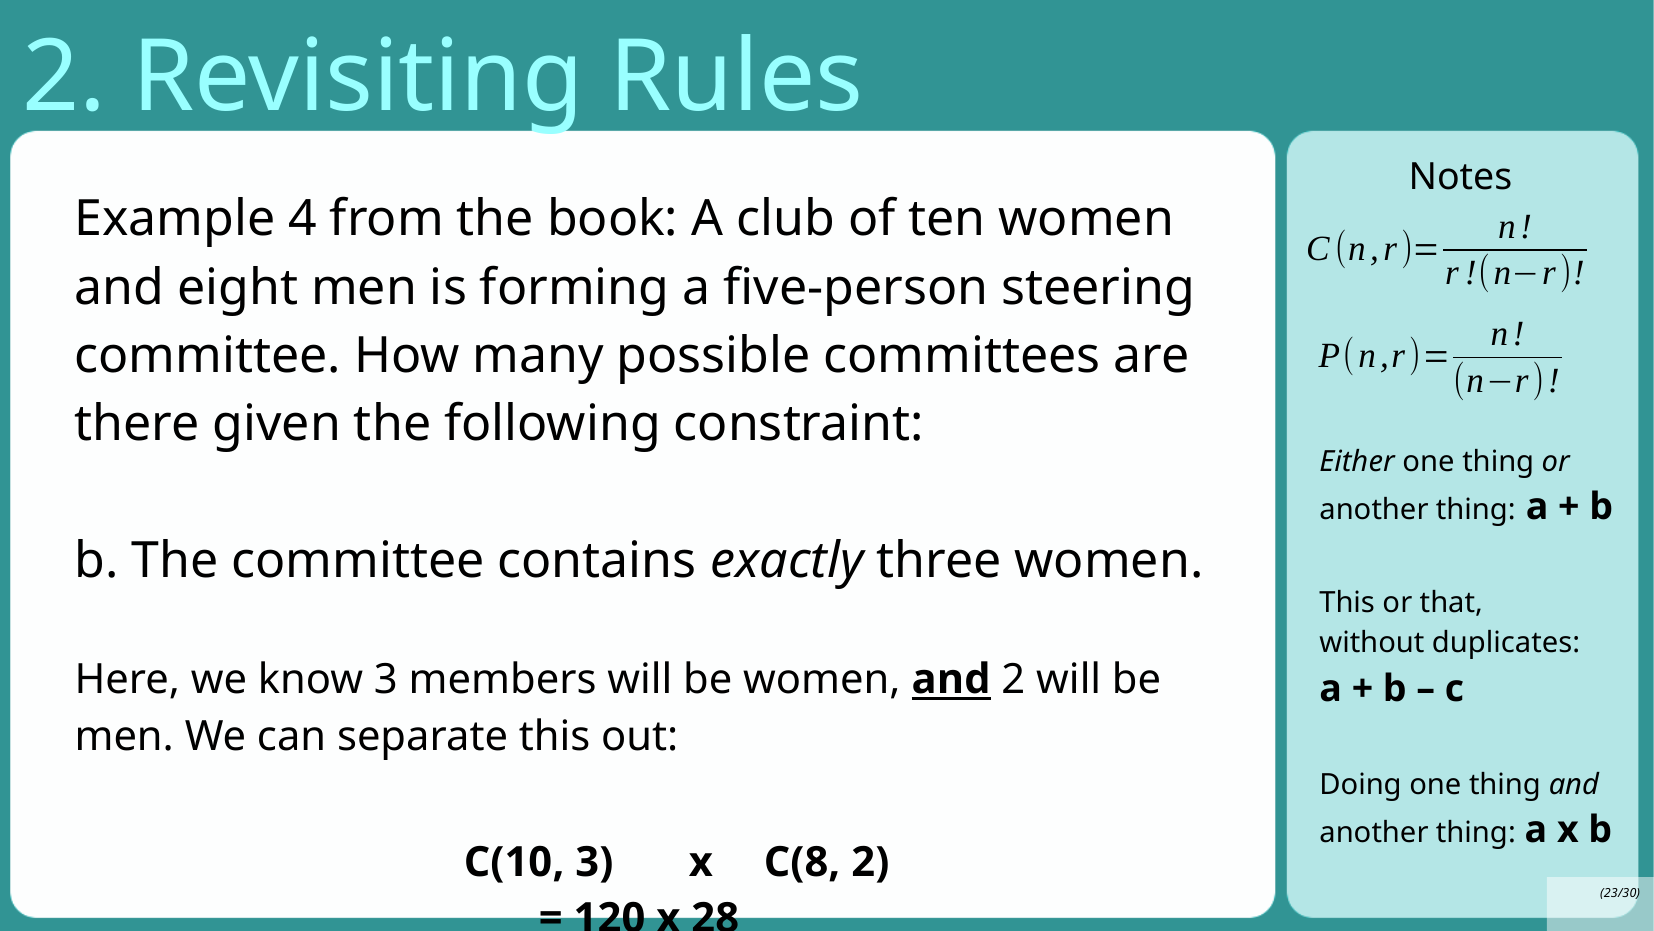

# 2. Revisiting Rules
Notes
Example 4 from the book: A club of ten women and eight men is forming a five-person steering committee. How many possible committees are there given the following constraint:
b. The committee contains exactly three women.
Here, we know 3 members will be women, and 2 will be men. We can separate this out:
	C(10, 3)		x	C(8, 2)
= 120 x 28
= 28 different ways to build this committee.
Either one thing or another thing: a + b
This or that,
without duplicates:
a + b – c
Doing one thing and another thing: a x b